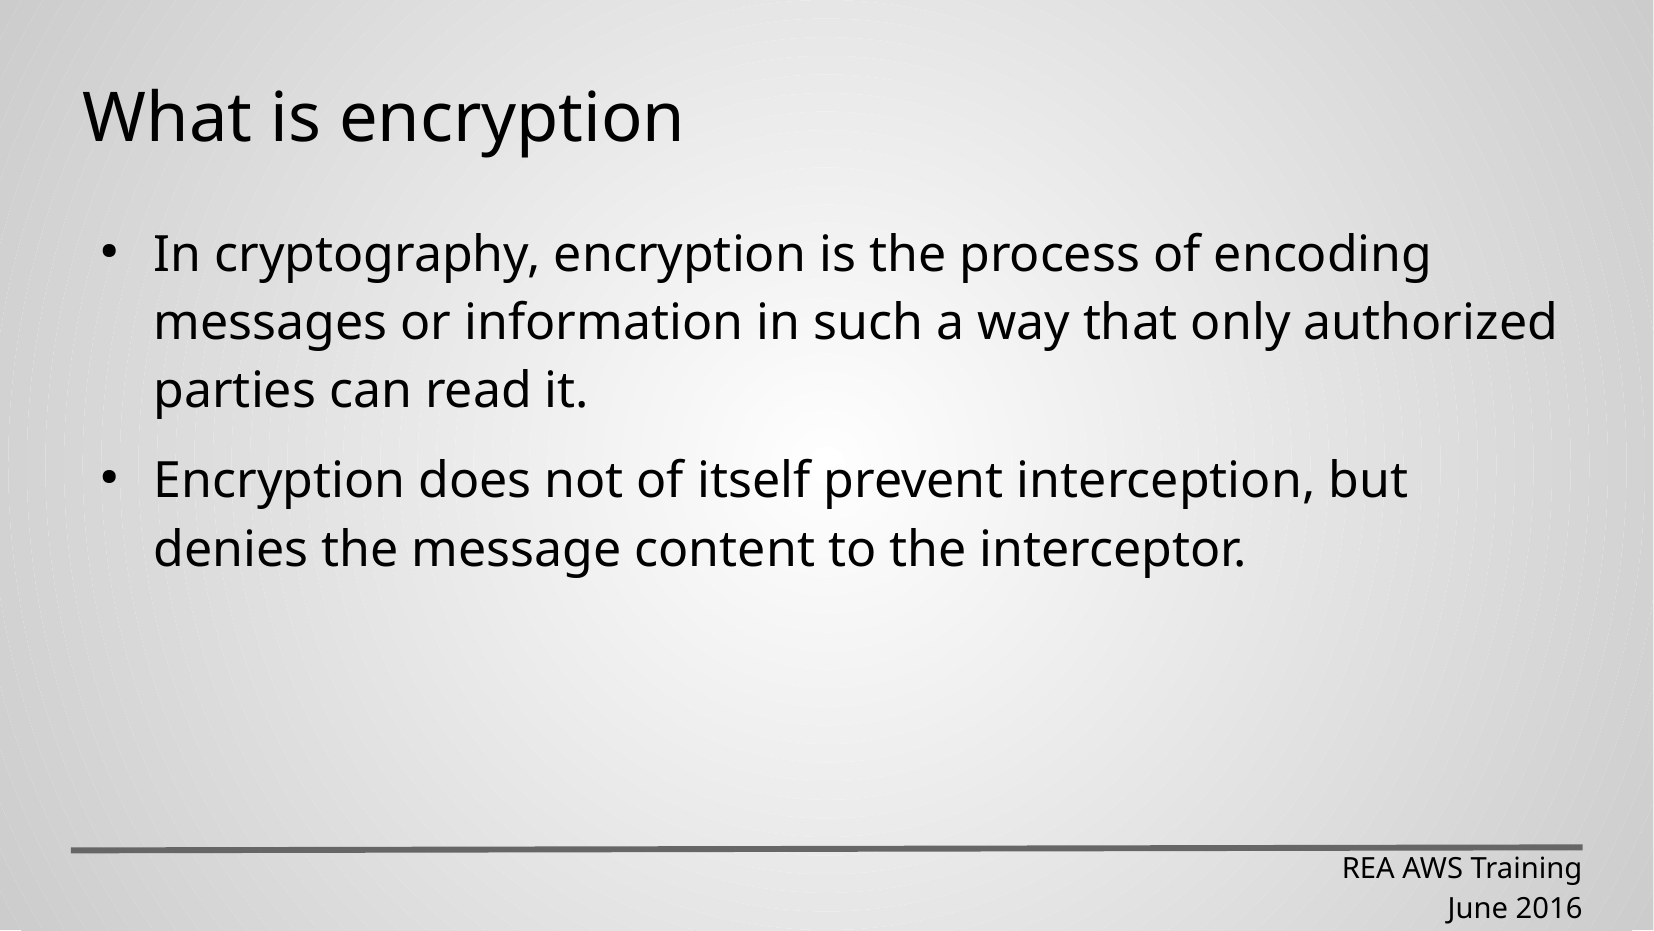

# What is encryption
In cryptography, encryption is the process of encoding messages or information in such a way that only authorized parties can read it.
Encryption does not of itself prevent interception, but denies the message content to the interceptor.